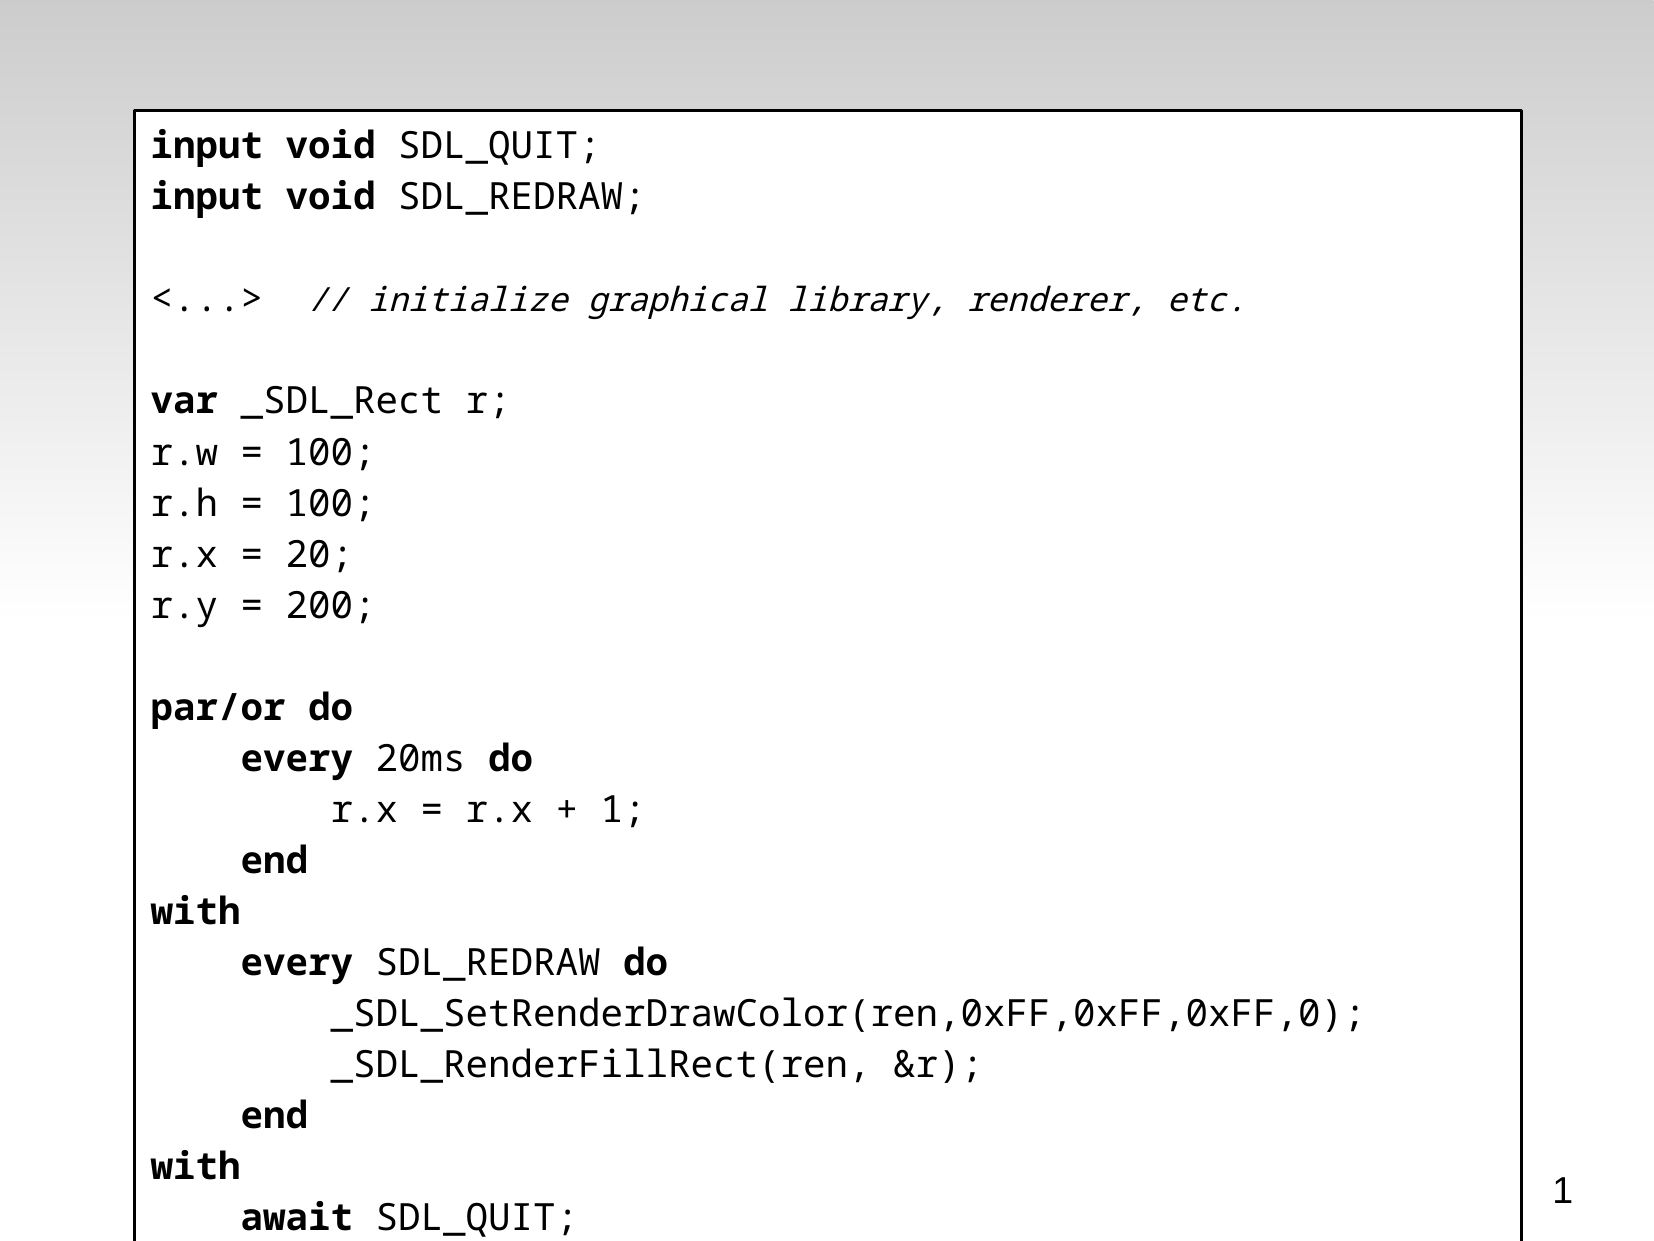

input void SDL_QUIT;
input void SDL_REDRAW;
<...> // initialize graphical library, renderer, etc.
var _SDL_Rect r;
r.w = 100;
r.h = 100;
r.x = 20;
r.y = 200;
par/or do
 every 20ms do
 r.x = r.x + 1;
 end
with
 every SDL_REDRAW do
 _SDL_SetRenderDrawColor(ren,0xFF,0xFF,0xFF,0);
 _SDL_RenderFillRect(ren, &r);
 end
with
 await SDL_QUIT;
end
1